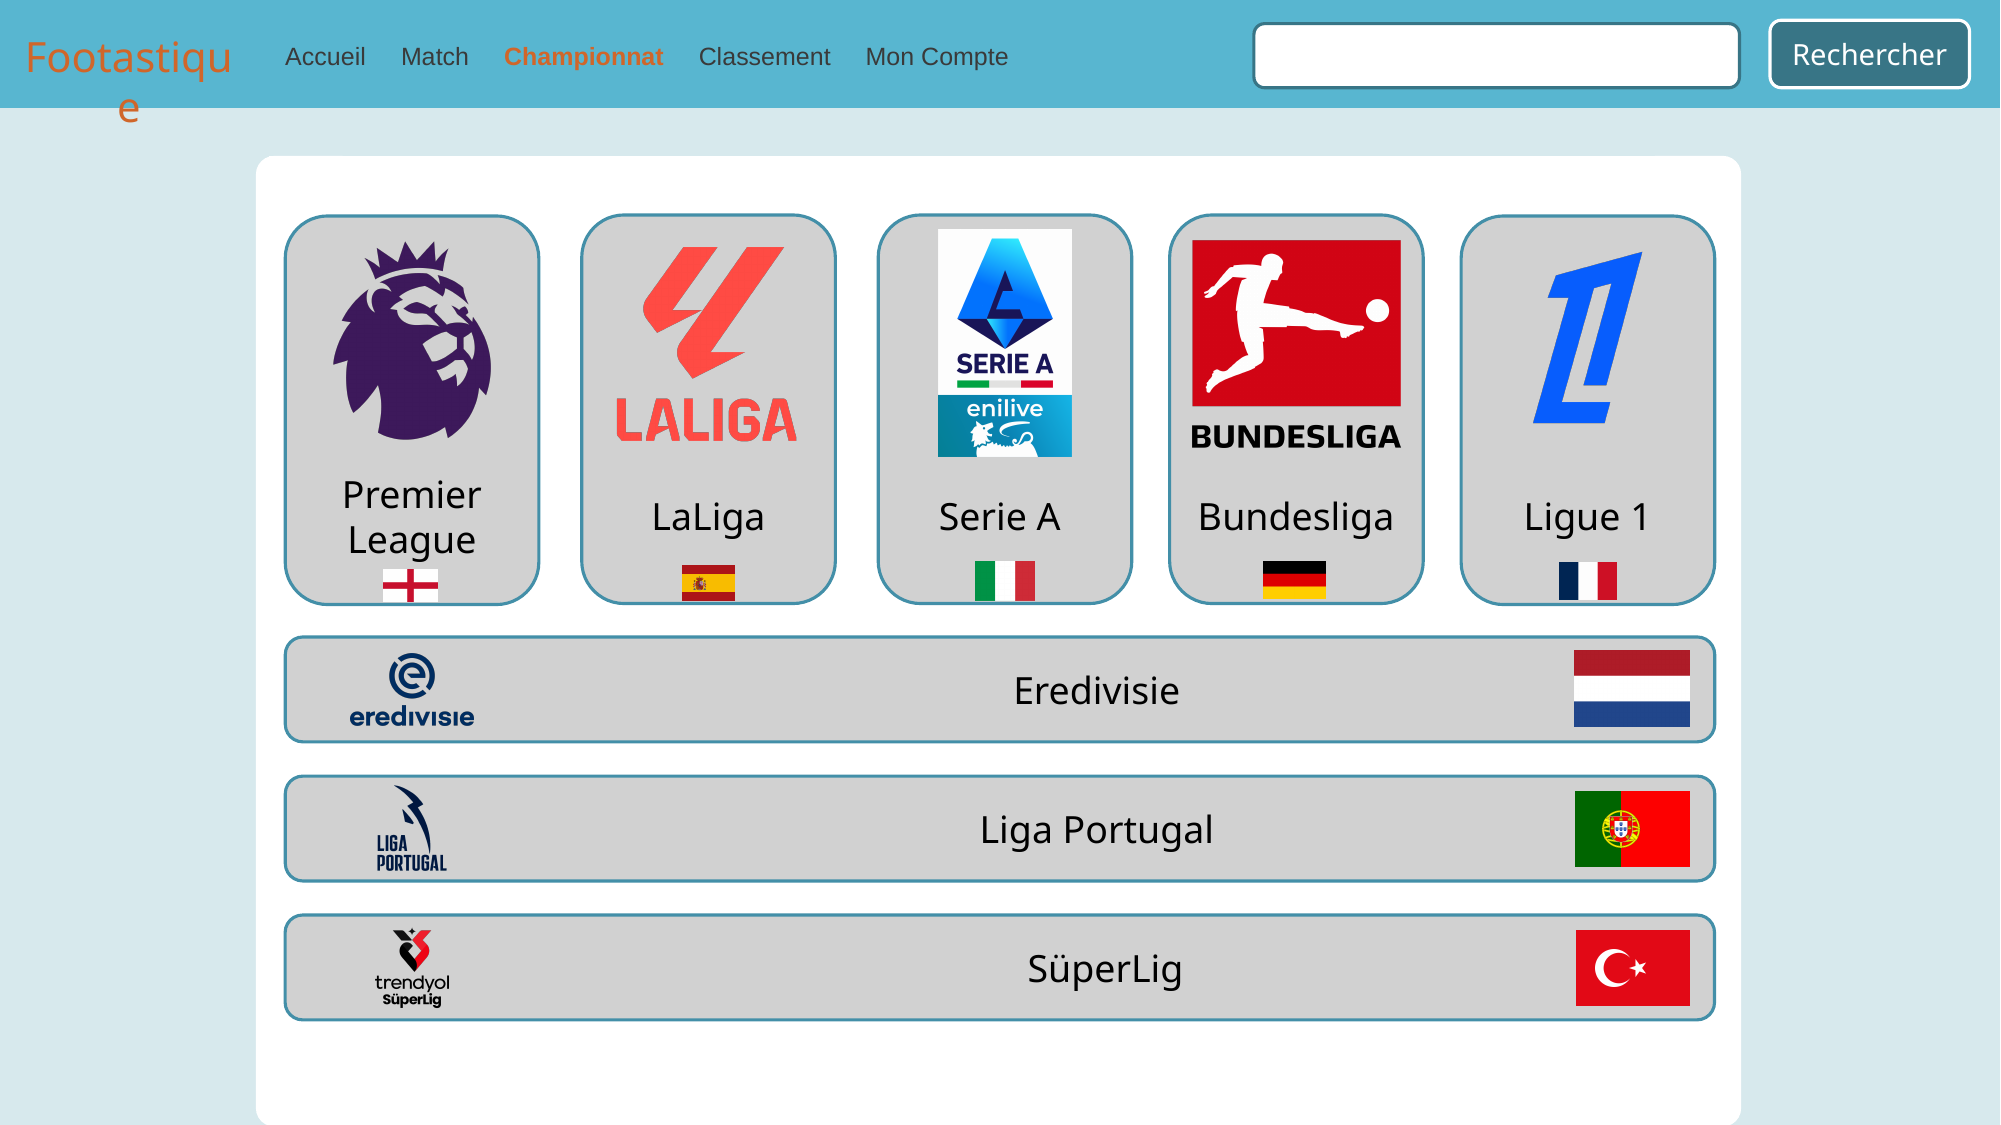

Rechercher
Footastique
Accueil Match Championnat Classement Mon Compte
Premier League
LaLiga
Serie A
Bundesliga
Ligue 1
Eredivisie
Liga Portugal
SüperLig